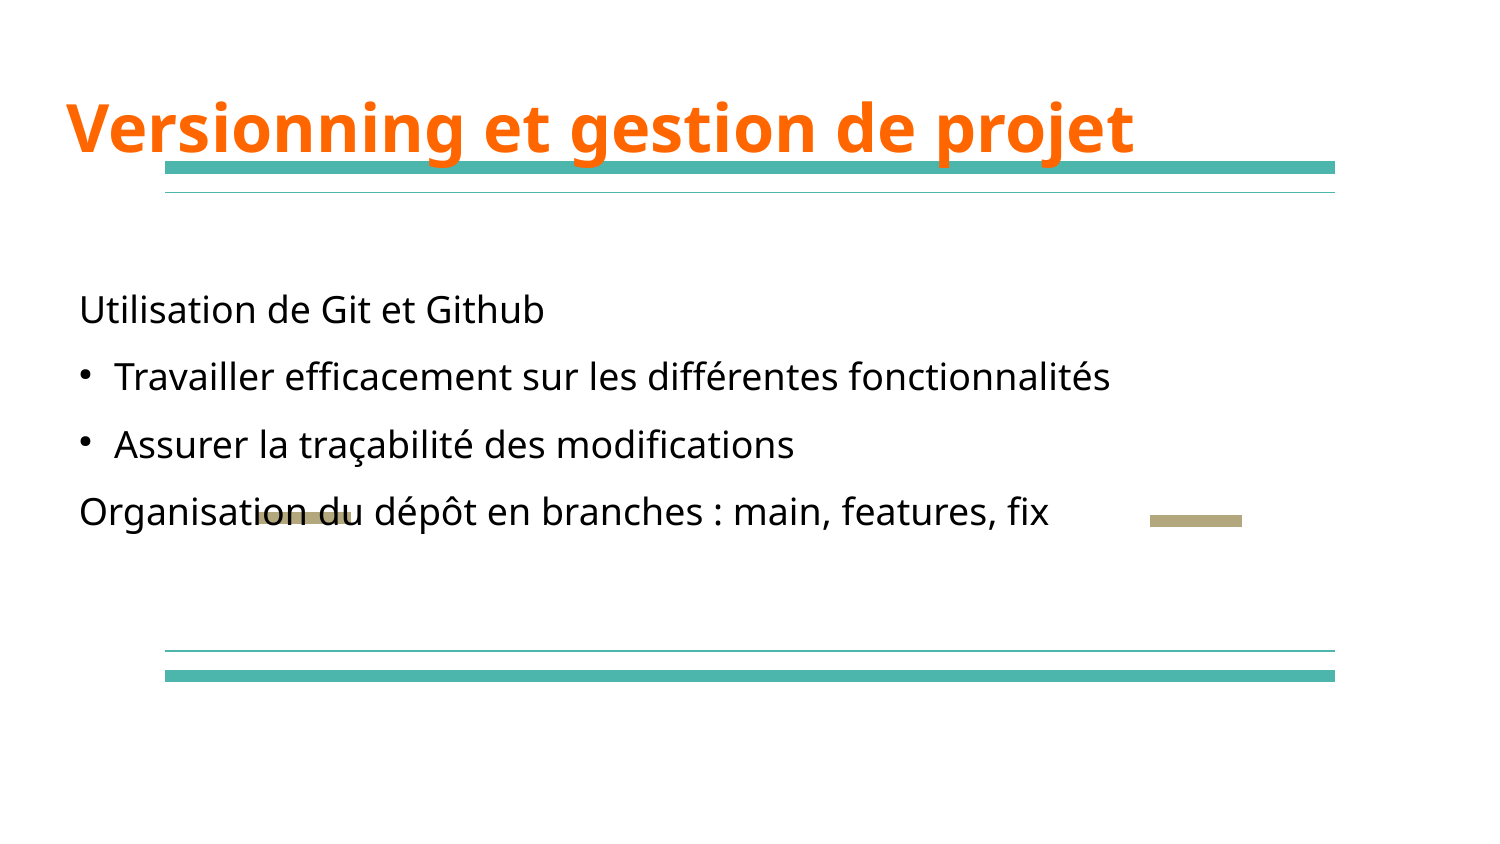

# Versionning et gestion de projet
Utilisation de Git et Github
Travailler efficacement sur les différentes fonctionnalités
Assurer la traçabilité des modifications
Organisation du dépôt en branches : main, features, fix